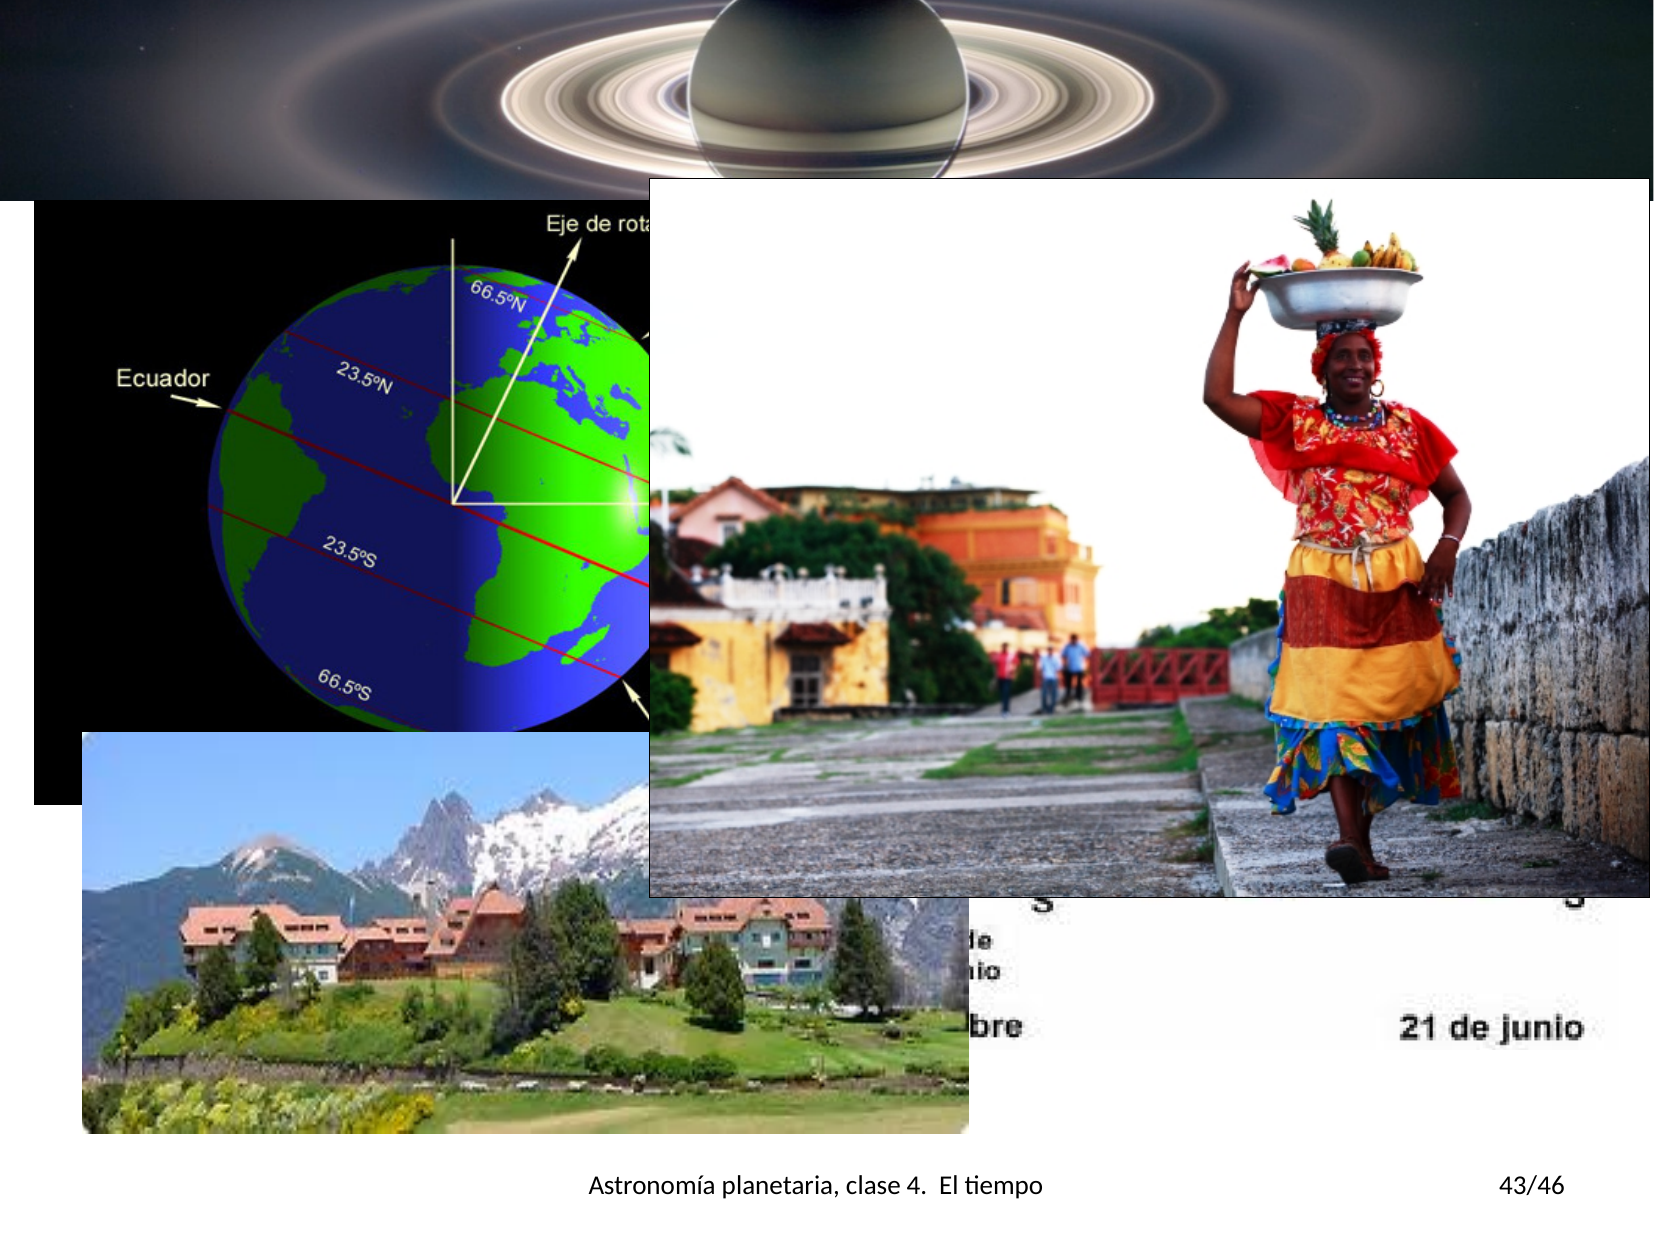

# Las estaciones
Astronomía planetaria, clase 4. El tiempo
43